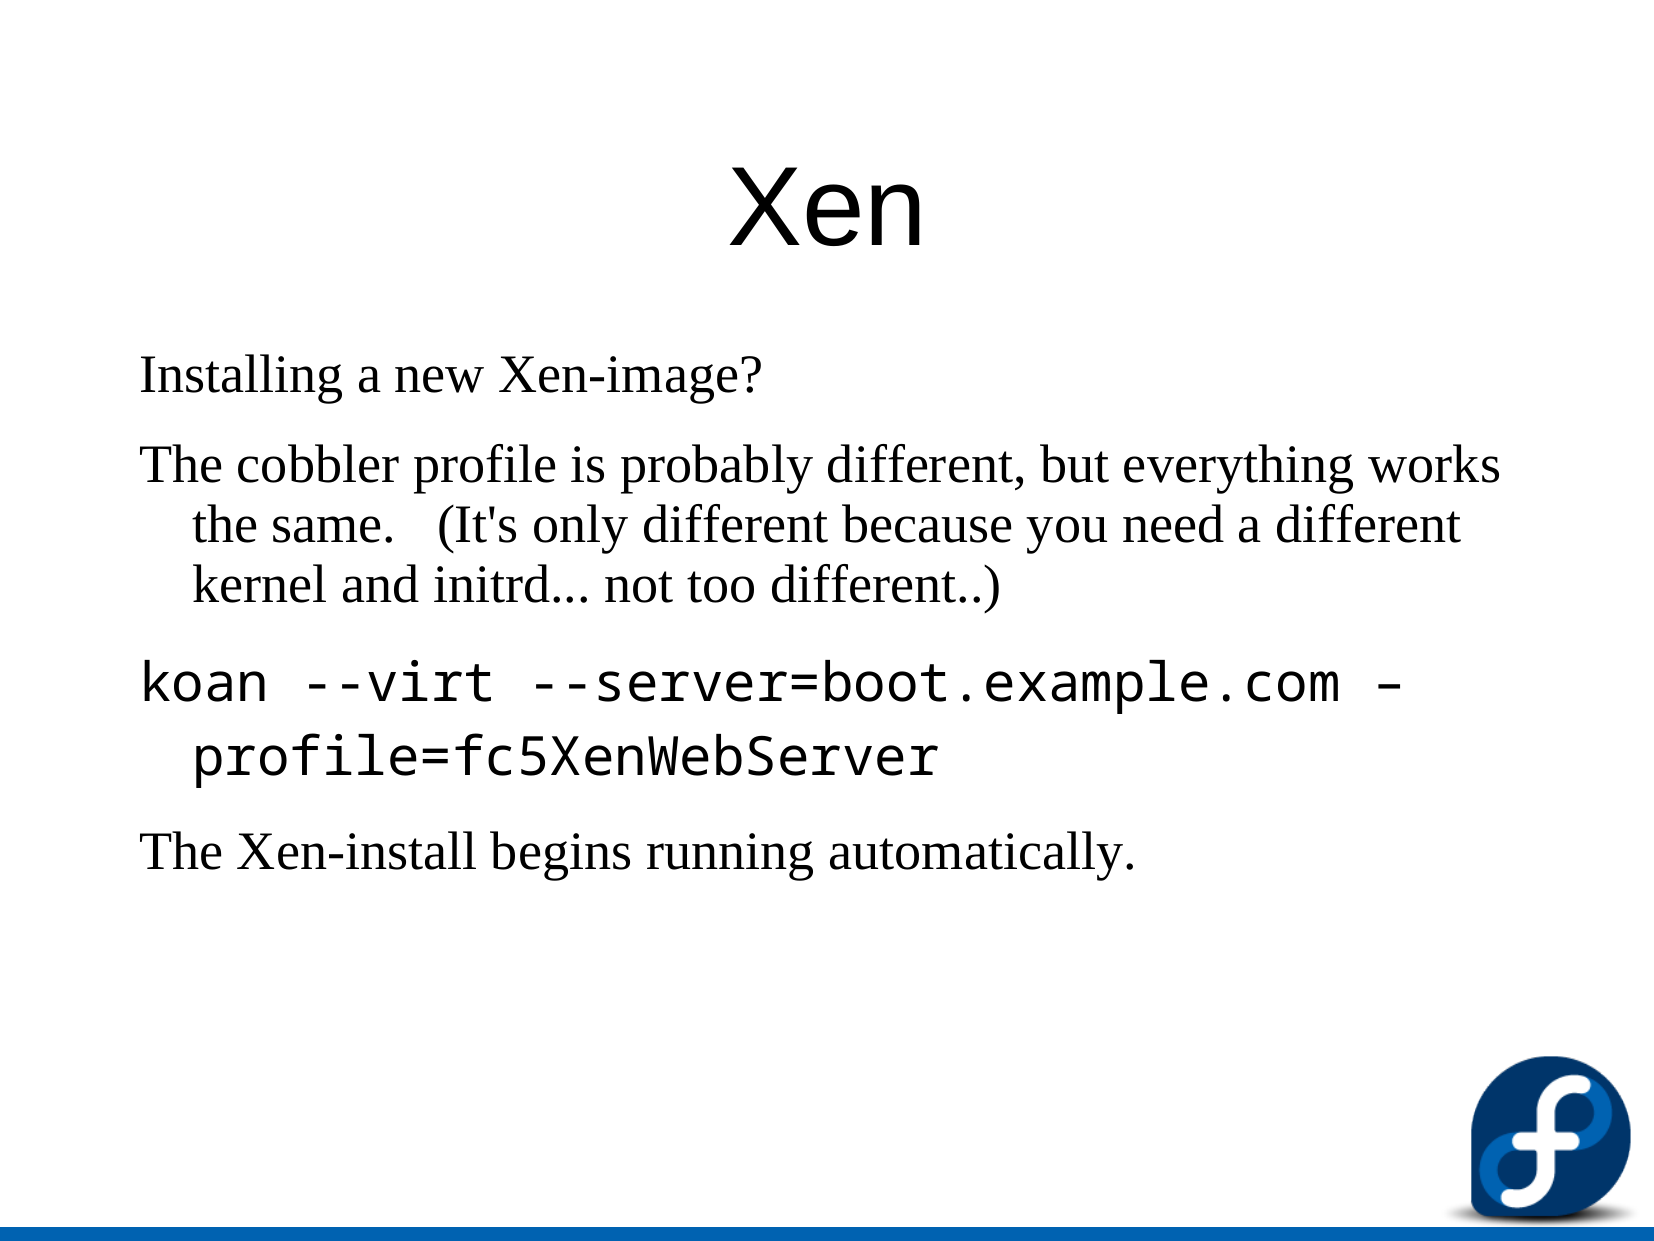

# Xen
Installing a new Xen-image?
The cobbler profile is probably different, but everything works the same. (It's only different because you need a different kernel and initrd... not too different..)
koan --virt --server=boot.example.com –profile=fc5XenWebServer
The Xen-install begins running automatically.